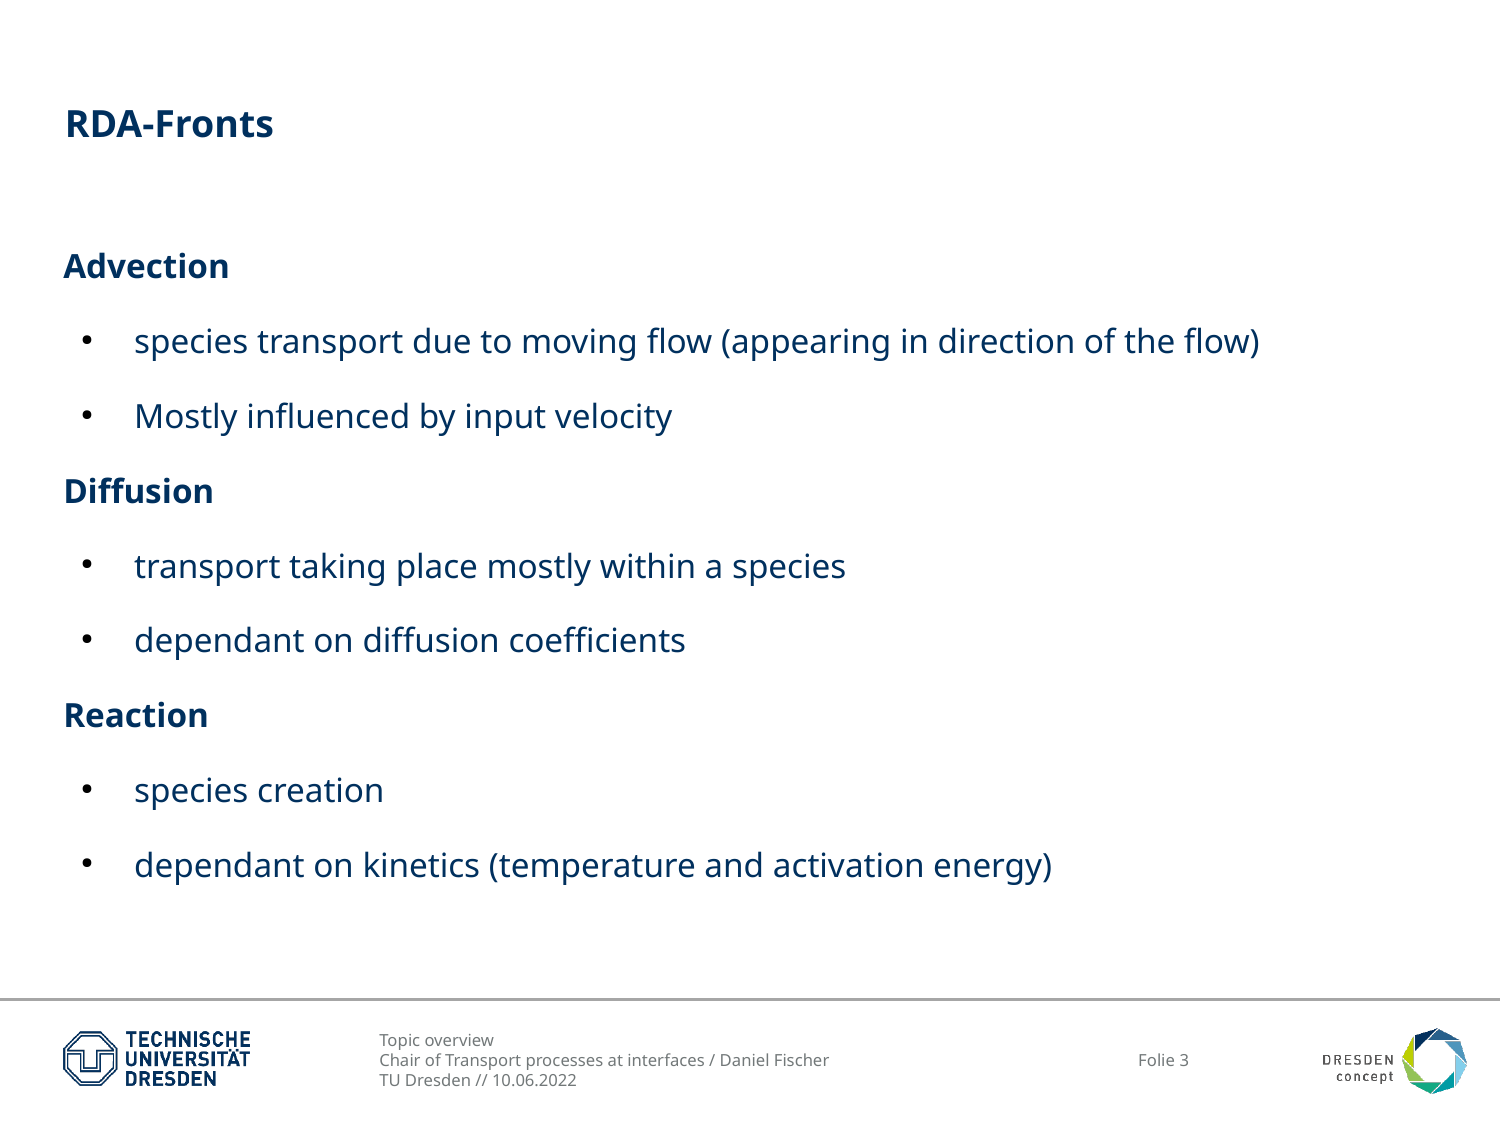

# RDA-Fronts
Advection
species transport due to moving flow (appearing in direction of the flow)
Mostly influenced by input velocity
Diffusion
transport taking place mostly within a species
dependant on diffusion coefficients
Reaction
species creation
dependant on kinetics (temperature and activation energy)